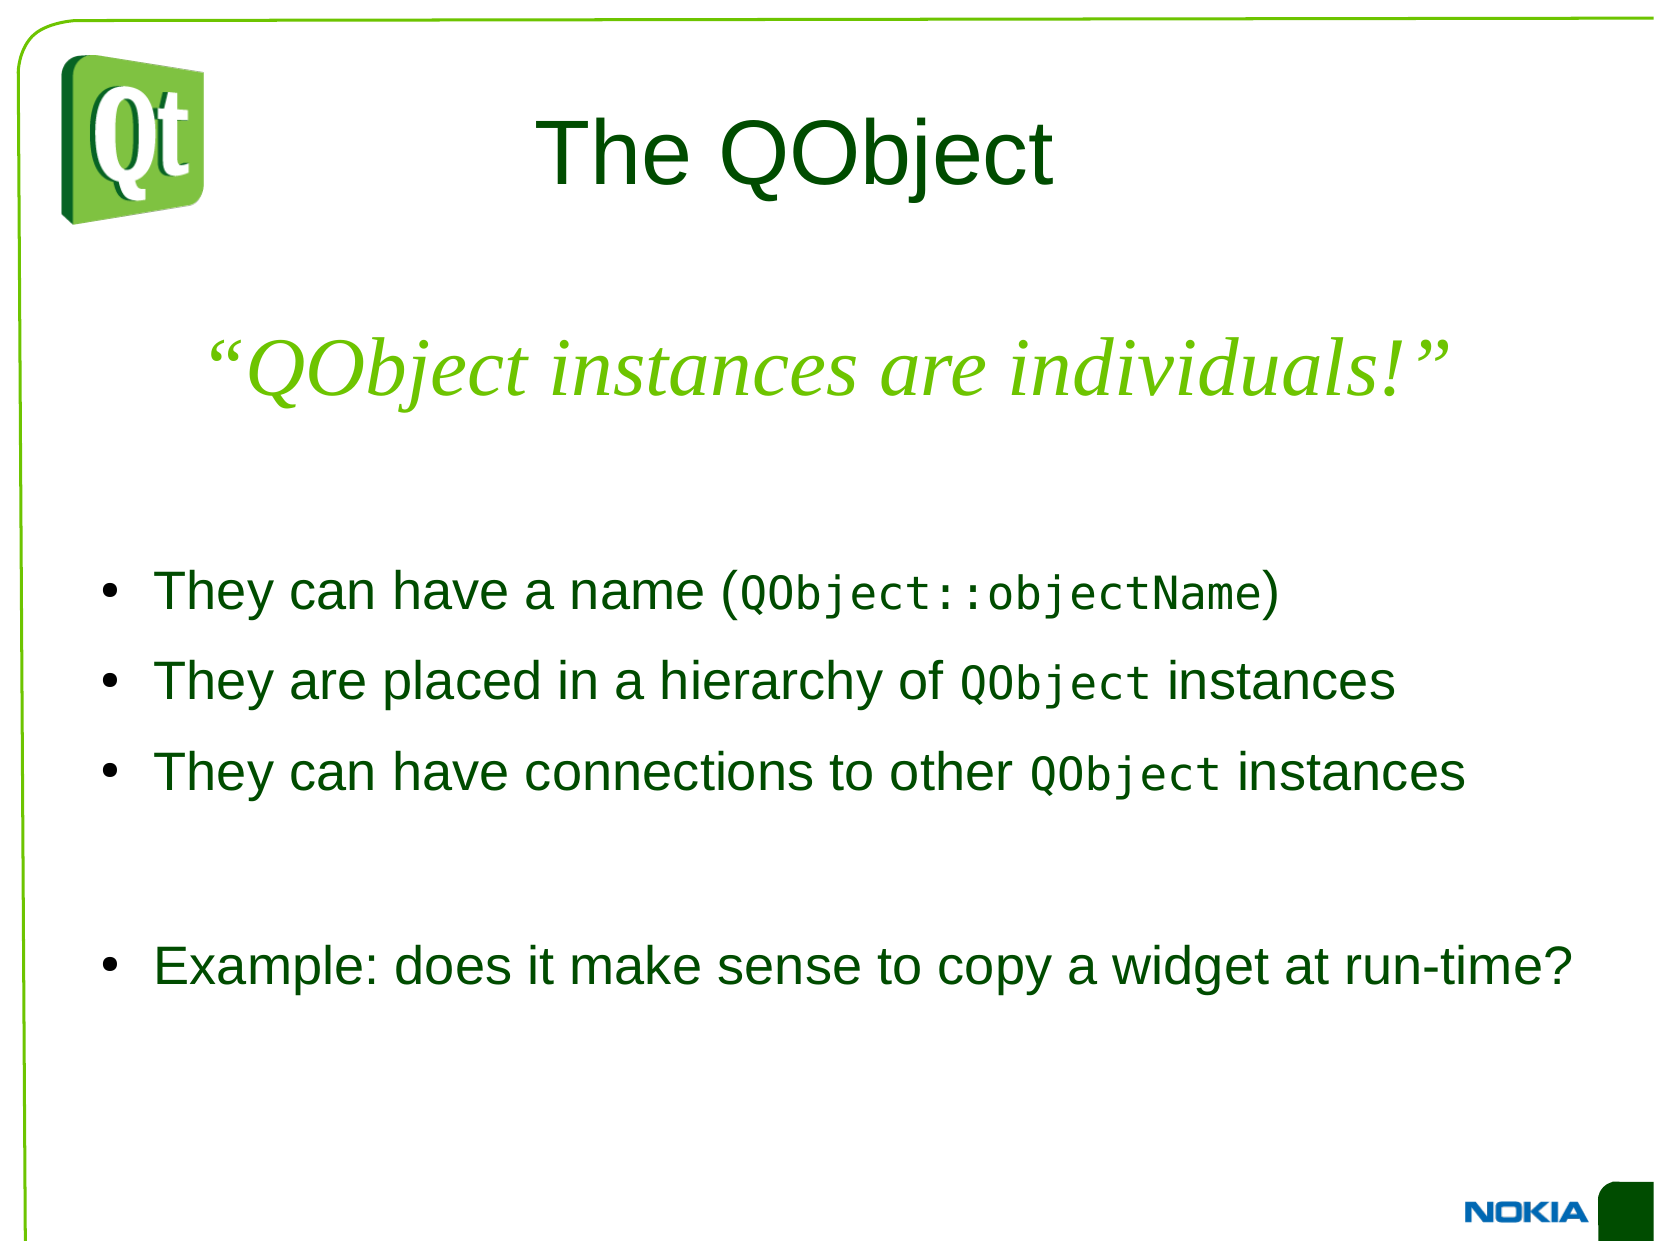

# The QObject
“QObject instances are individuals!”
They can have a name (QObject::objectName)
They are placed in a hierarchy of QObject instances
They can have connections to other QObject instances
Example: does it make sense to copy a widget at run-time?